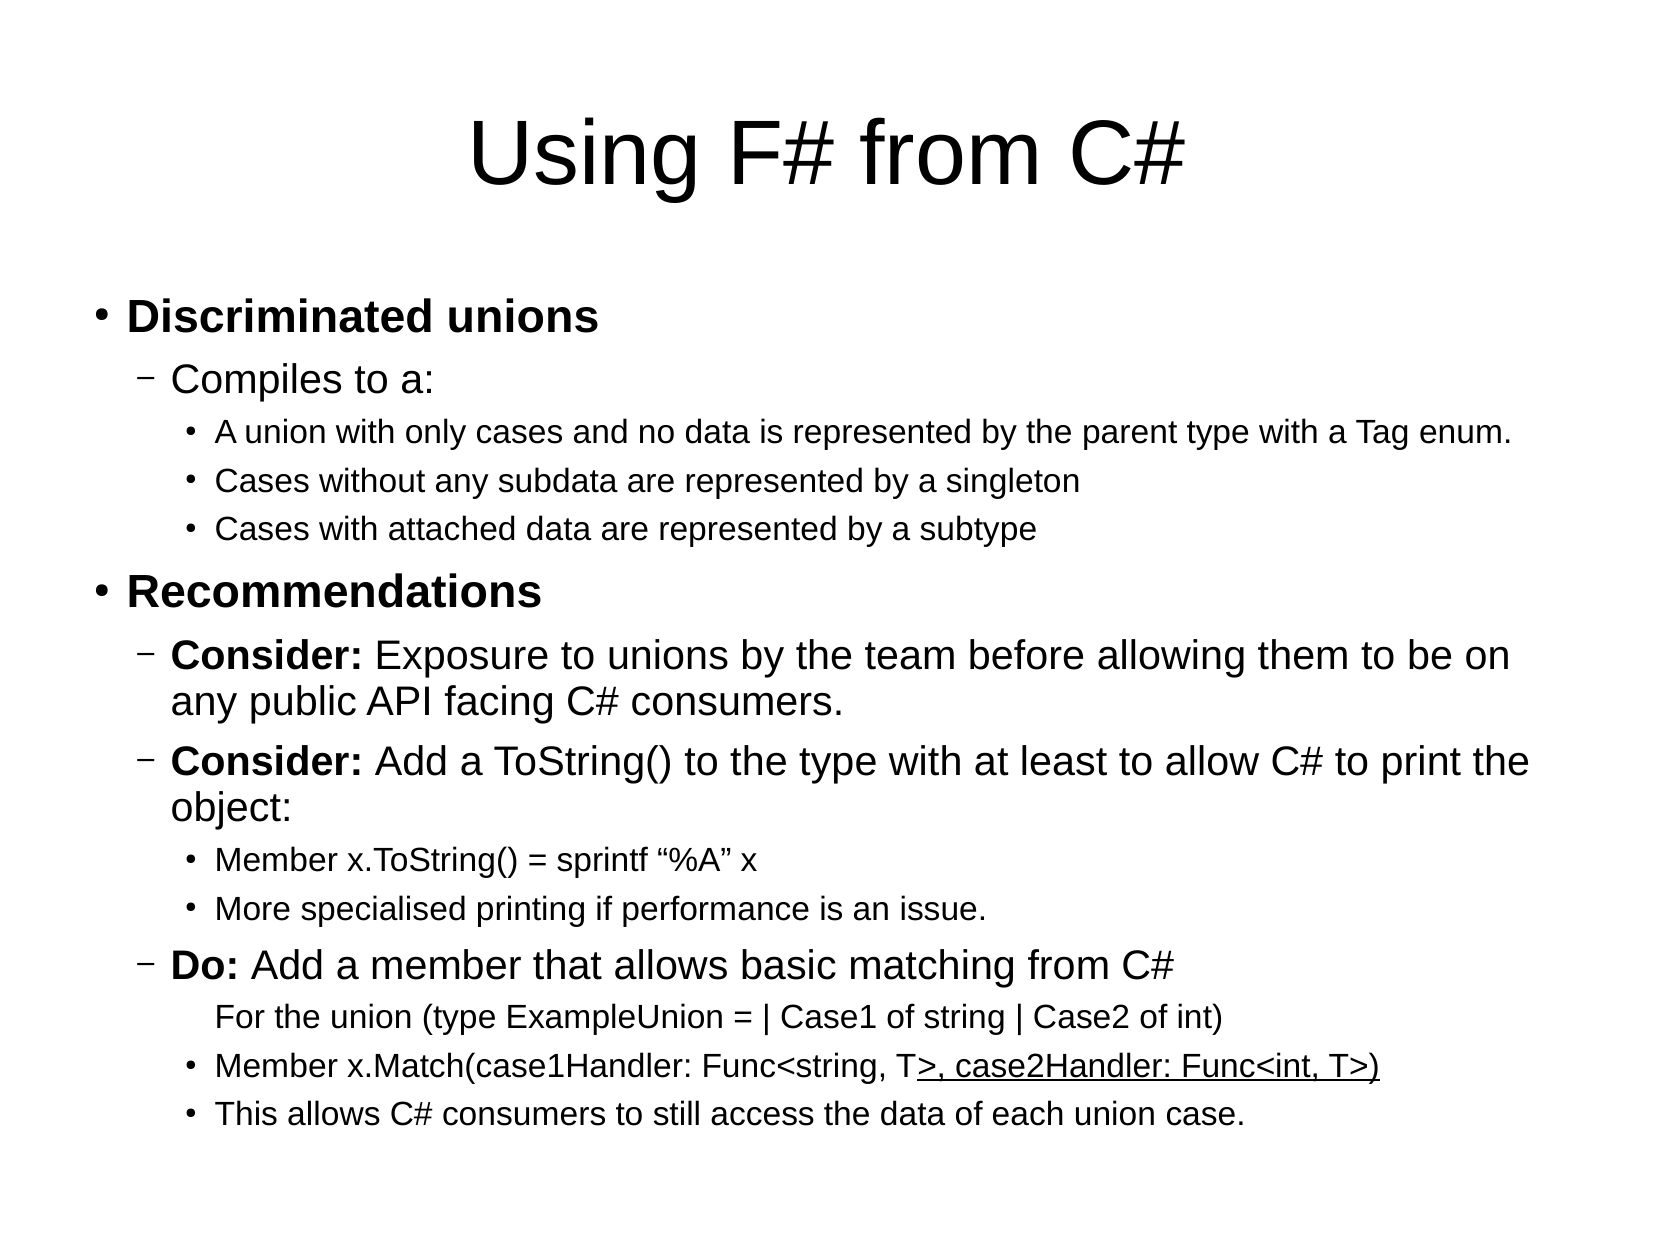

# Using F# from C#
Discriminated unions
Compiles to a:
A union with only cases and no data is represented by the parent type with a Tag enum.
Cases without any subdata are represented by a singleton
Cases with attached data are represented by a subtype
Recommendations
Consider: Exposure to unions by the team before allowing them to be on any public API facing C# consumers.
Consider: Add a ToString() to the type with at least to allow C# to print the object:
Member x.ToString() = sprintf “%A” x
More specialised printing if performance is an issue.
Do: Add a member that allows basic matching from C#
For the union (type ExampleUnion = | Case1 of string | Case2 of int)
Member x.Match(case1Handler: Func<string, T>, case2Handler: Func<int, T>)
This allows C# consumers to still access the data of each union case.